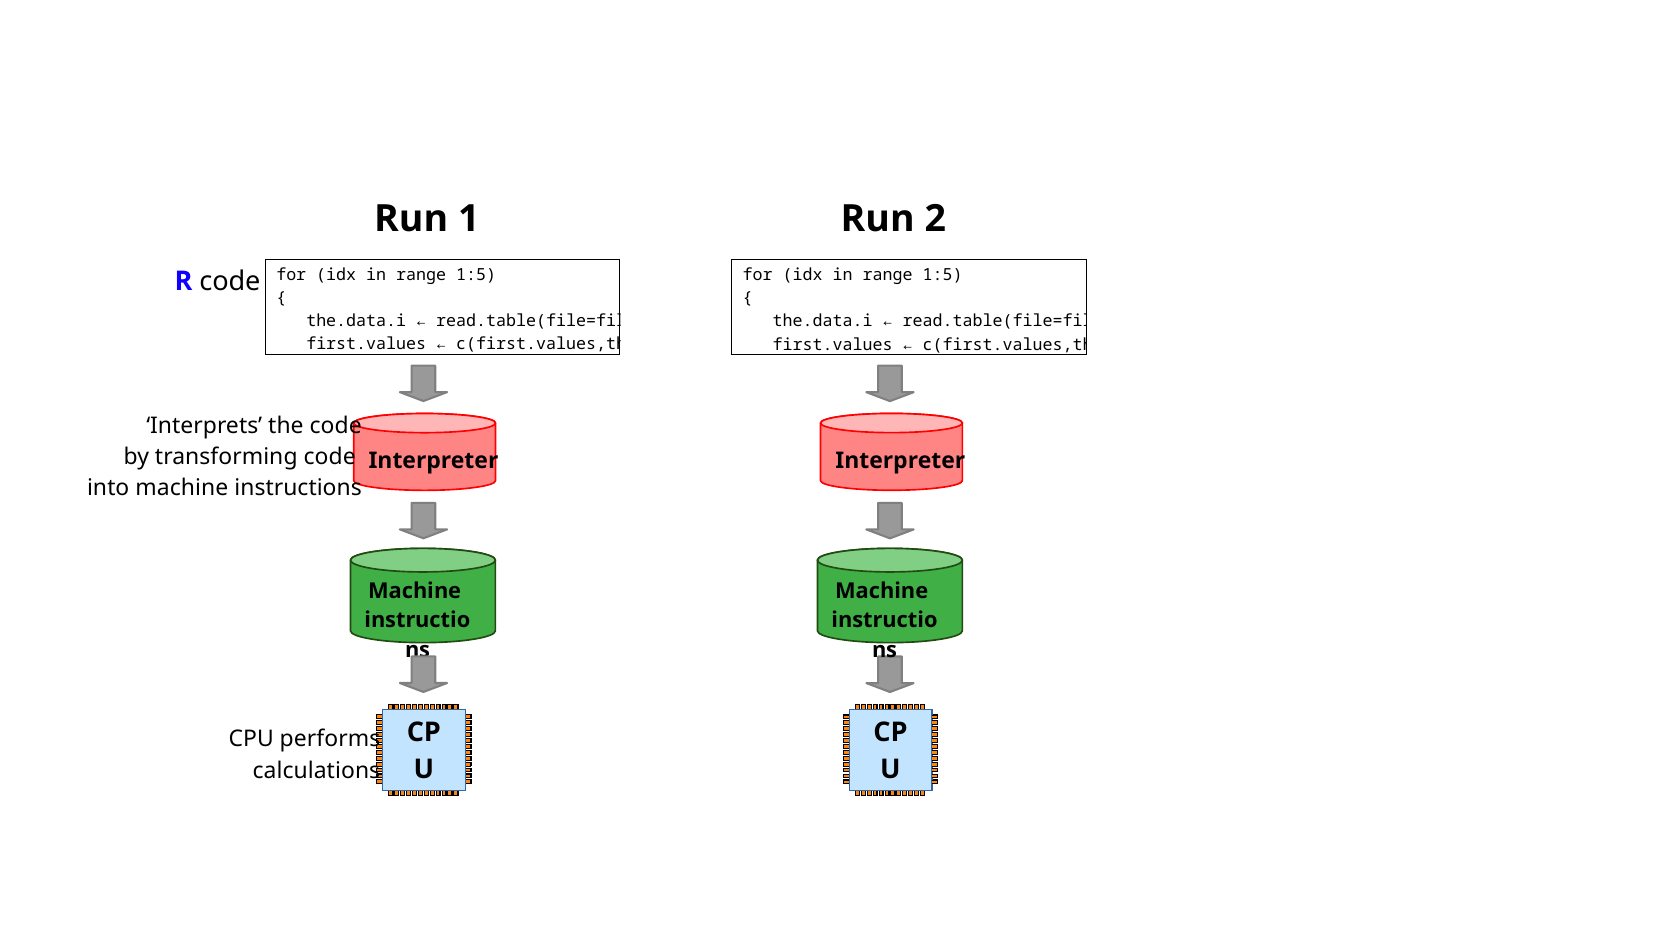

Run 1
Run 2
R code
for (idx in range 1:5)
{
 the.data.i ← read.table(file=file.names[idx])
 first.values ← c(first.values,the.data.i[1,1])
}
for (idx in range 1:5)
{
 the.data.i ← read.table(file=file.names[idx])
 first.values ← c(first.values,the.data.i[1,1])
}
‘Interprets’ the code
by transforming code
into machine instructions
Interpreter
Interpreter
Machine
instructions
Machine
instructions
CPU
CPU
CPU
CPU
CPU performs
calculations